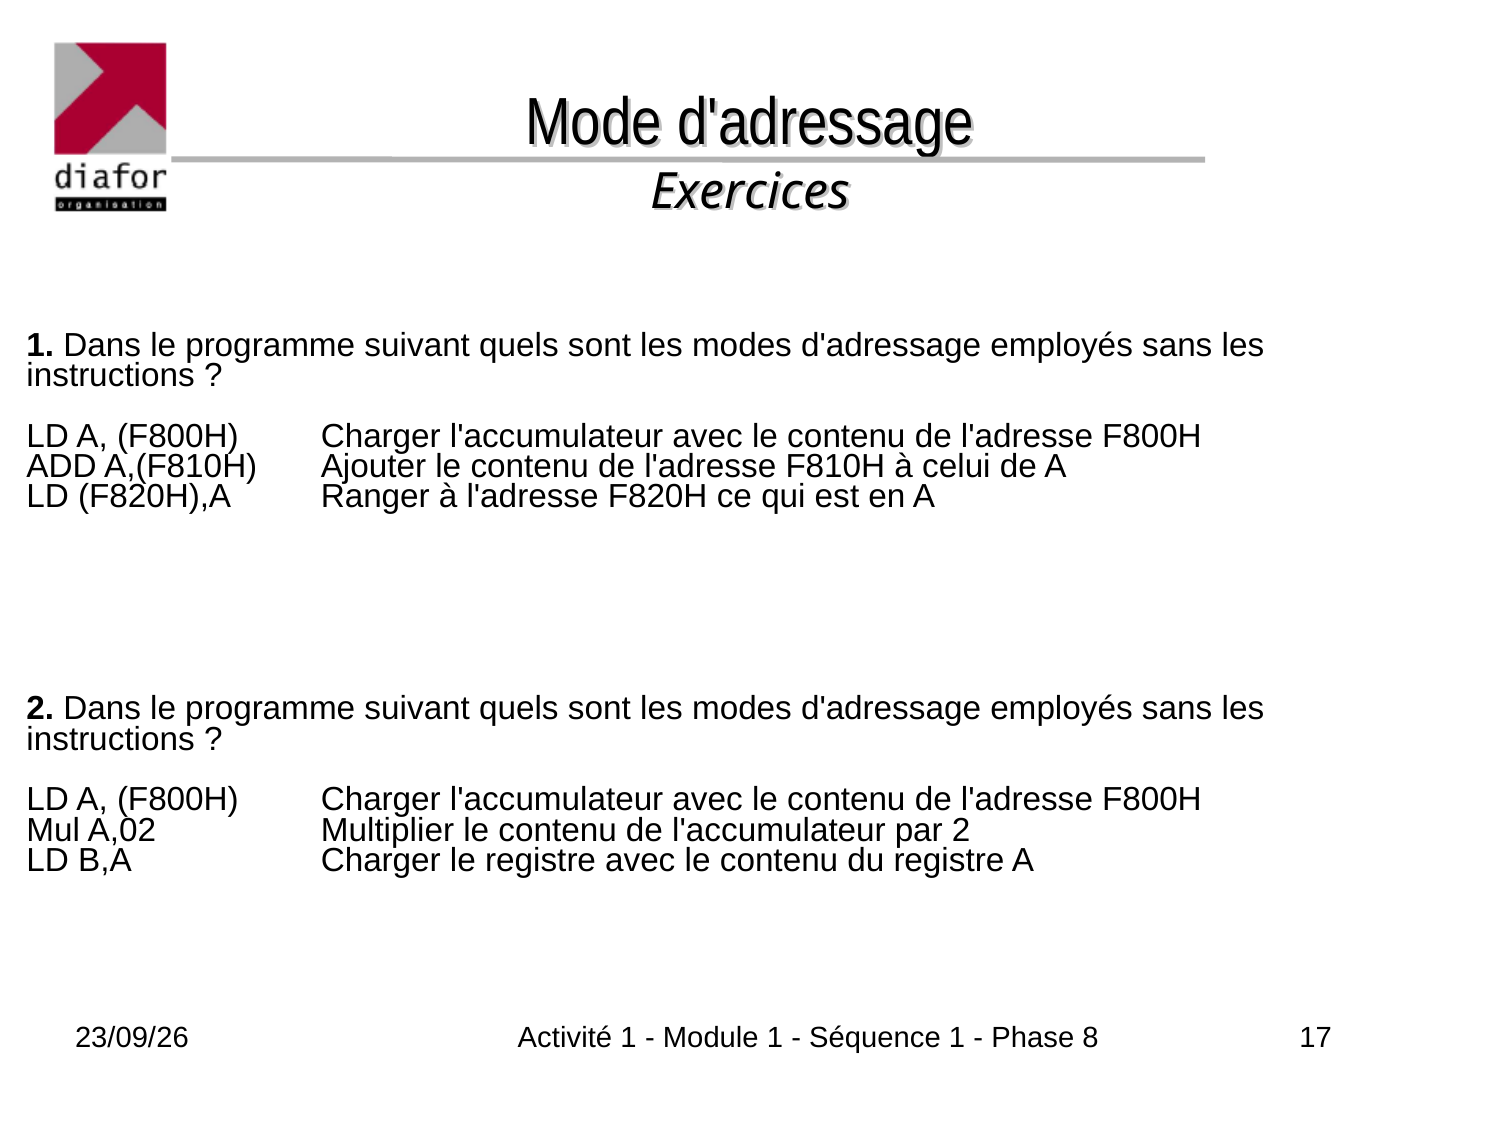

# Mode d'adressage Exercices
1. Dans le programme suivant quels sont les modes d'adressage employés sans les instructions ?
LD A, (F800H)		Charger l'accumulateur avec le contenu de l'adresse F800H
ADD A,(F810H)	Ajouter le contenu de l'adresse F810H à celui de A
LD (F820H),A		Ranger à l'adresse F820H ce qui est en A
2. Dans le programme suivant quels sont les modes d'adressage employés sans les instructions ?
LD A, (F800H)		Charger l'accumulateur avec le contenu de l'adresse F800H
Mul A,02			Multiplier le contenu de l'accumulateur par 2
LD B,A			Charger le registre avec le contenu du registre A
Activité 1 - Module 1 - Séquence 1 - Phase 8